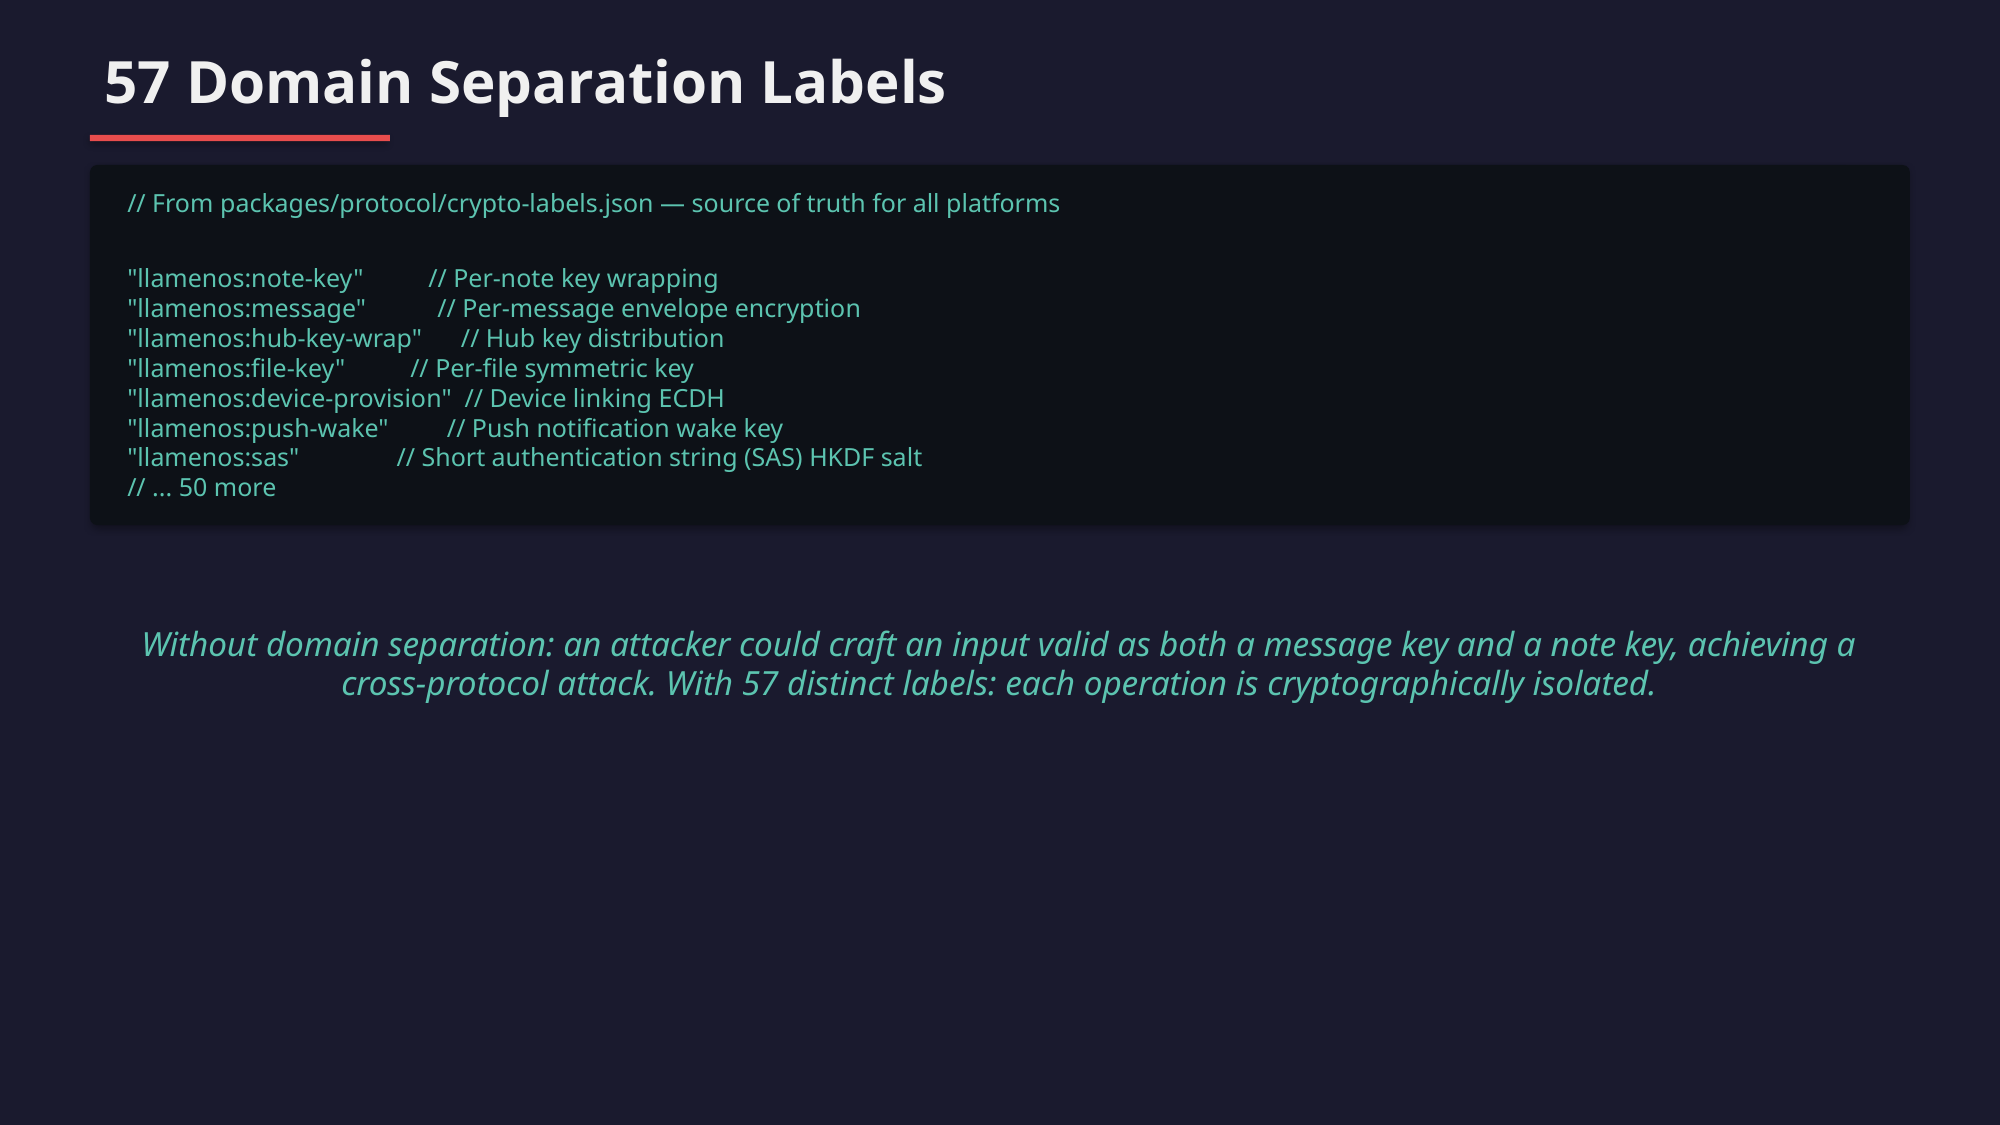

57 Domain Separation Labels
Every cryptographic operation has a unique context string.
// From packages/protocol/crypto-labels.json — source of truth for all platforms
"llamenos:note-key" // Per-note key wrapping
"llamenos:message" // Per-message envelope encryption
"llamenos:hub-key-wrap" // Hub key distribution
"llamenos:file-key" // Per-file symmetric key
"llamenos:device-provision" // Device linking ECDH
"llamenos:push-wake" // Push notification wake key
"llamenos:sas" // Short authentication string (SAS) HKDF salt
// ... 50 more
Without domain separation: an attacker could craft an input valid as both a message key and a note key, achieving a cross-protocol attack. With 57 distinct labels: each operation is cryptographically isolated.